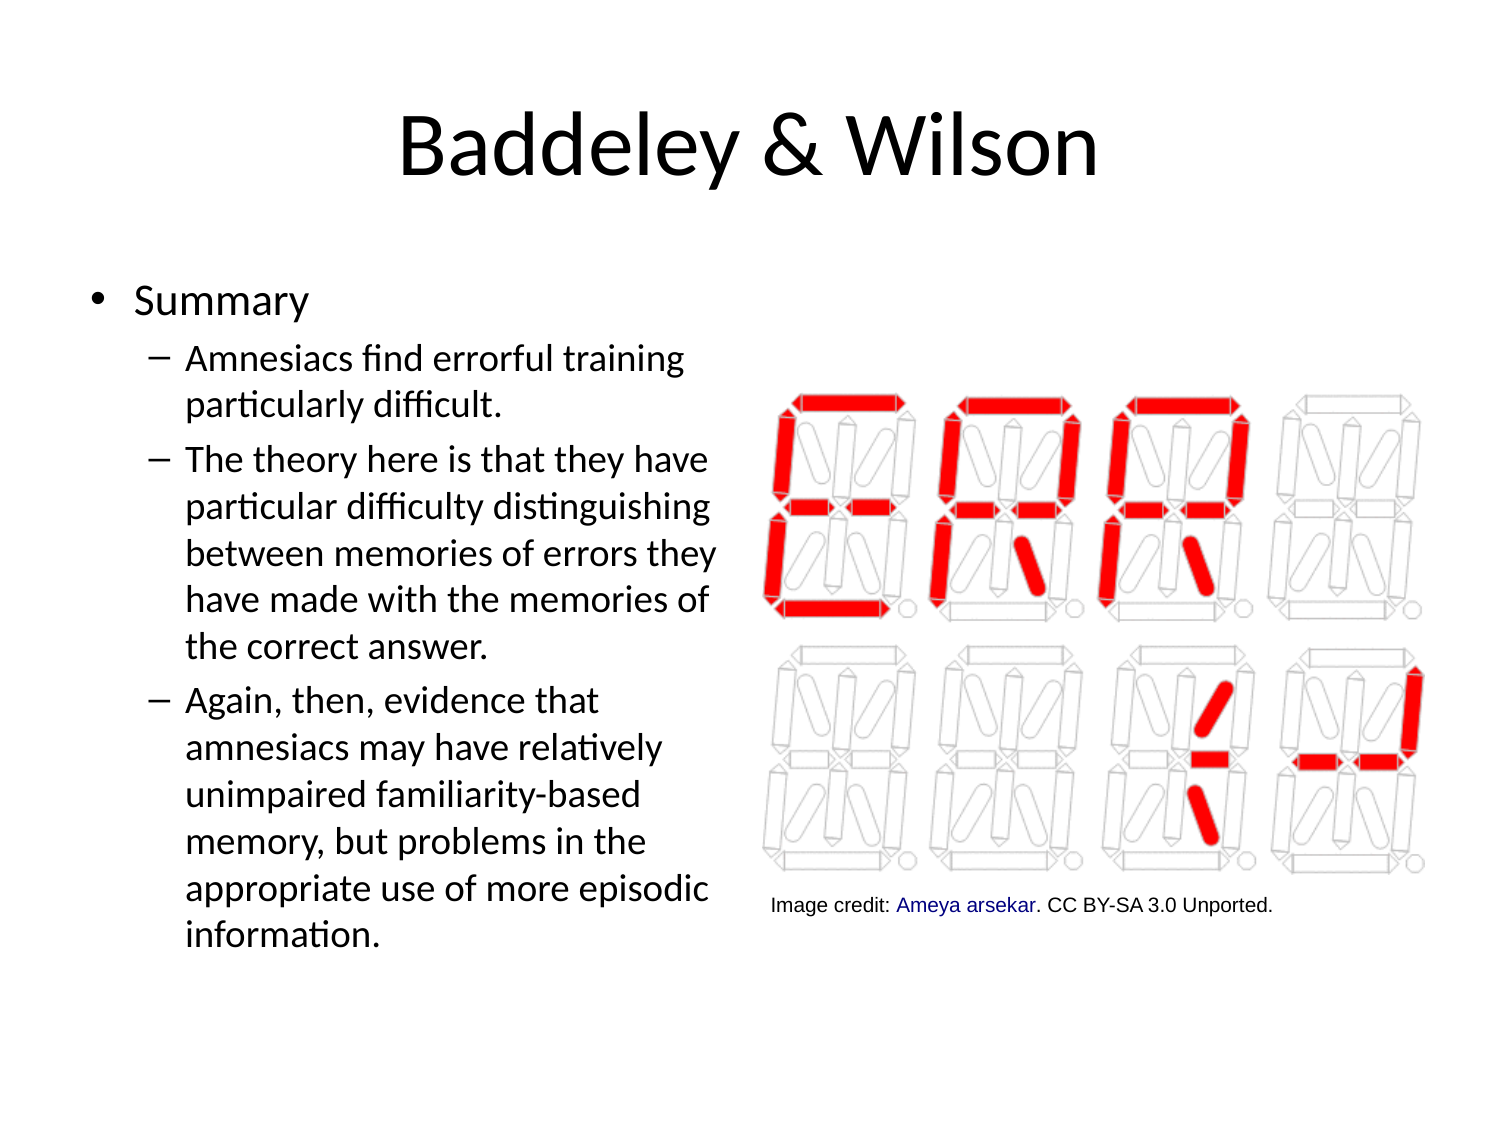

# Baddeley & Wilson
Summary
Amnesiacs find errorful training particularly difficult.
The theory here is that they have particular difficulty distinguishing between memories of errors they have made with the memories of the correct answer.
Again, then, evidence that amnesiacs may have relatively unimpaired familiarity-based memory, but problems in the appropriate use of more episodic information.
Image credit: Ameya arsekar. CC BY-SA 3.0 Unported.